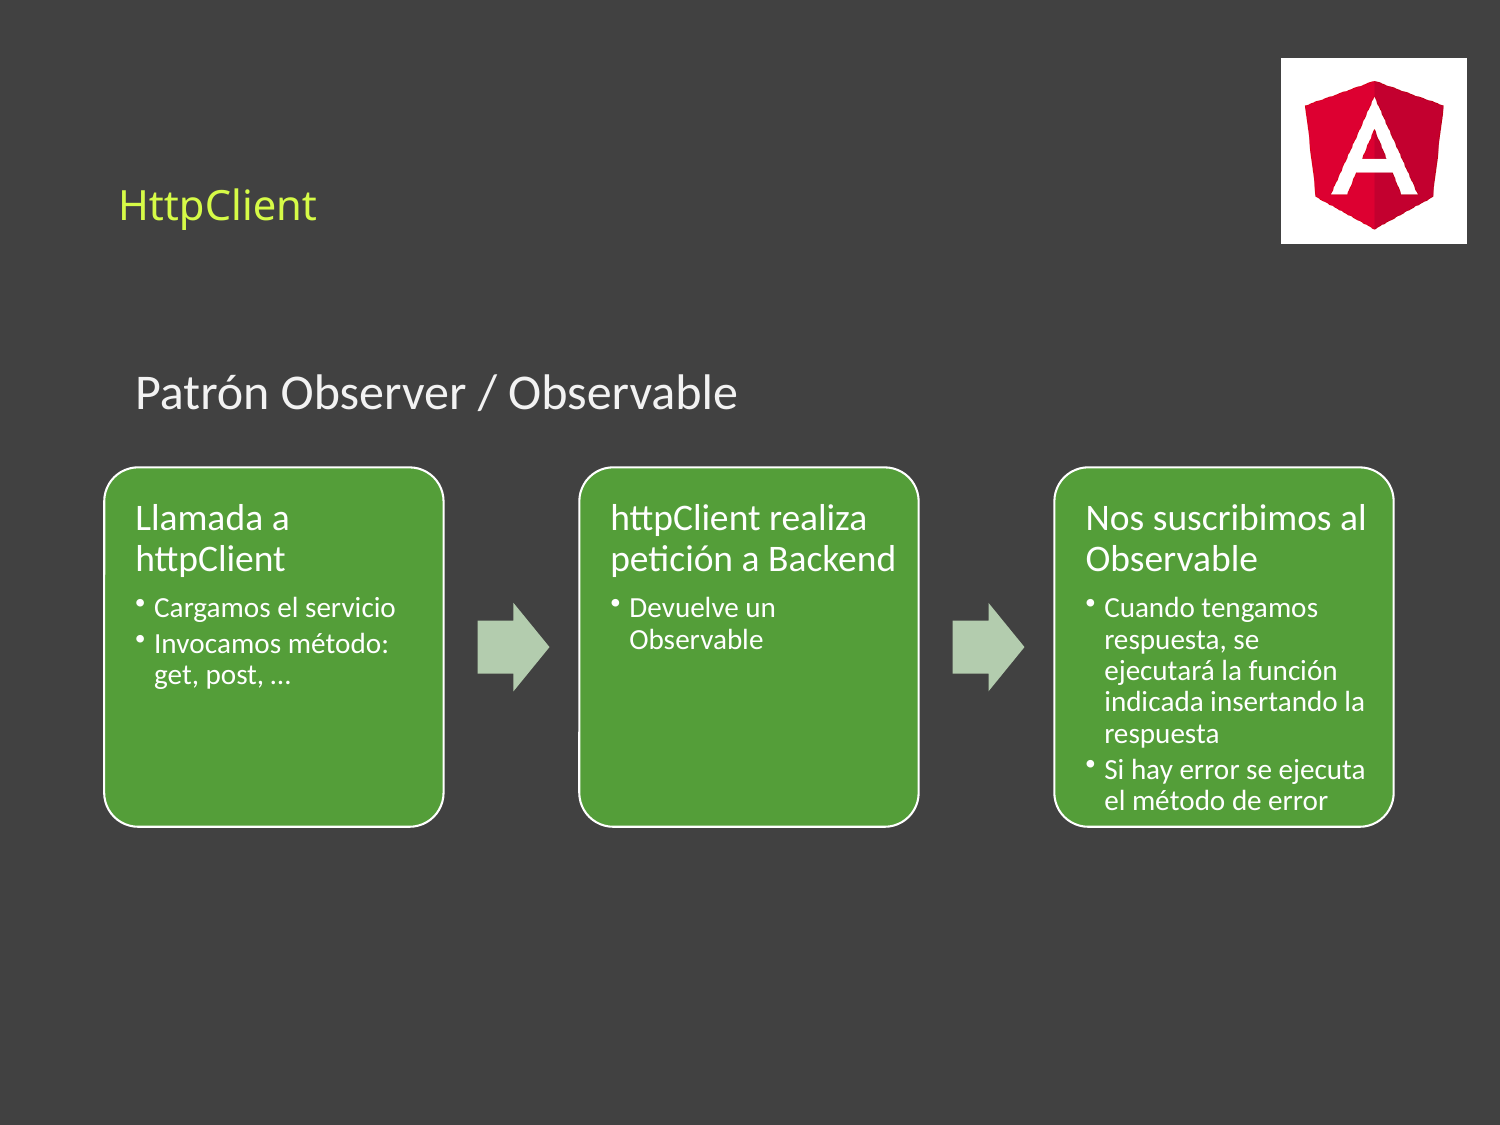

#
HttpClient
Patrón Observer / Observable
Llamada a httpClient
Cargamos el servicio
Invocamos método: get, post, …
httpClient realiza petición a Backend
Devuelve un Observable
Nos suscribimos al Observable
Cuando tengamos respuesta, se ejecutará la función indicada insertando la respuesta
Si hay error se ejecuta el método de error